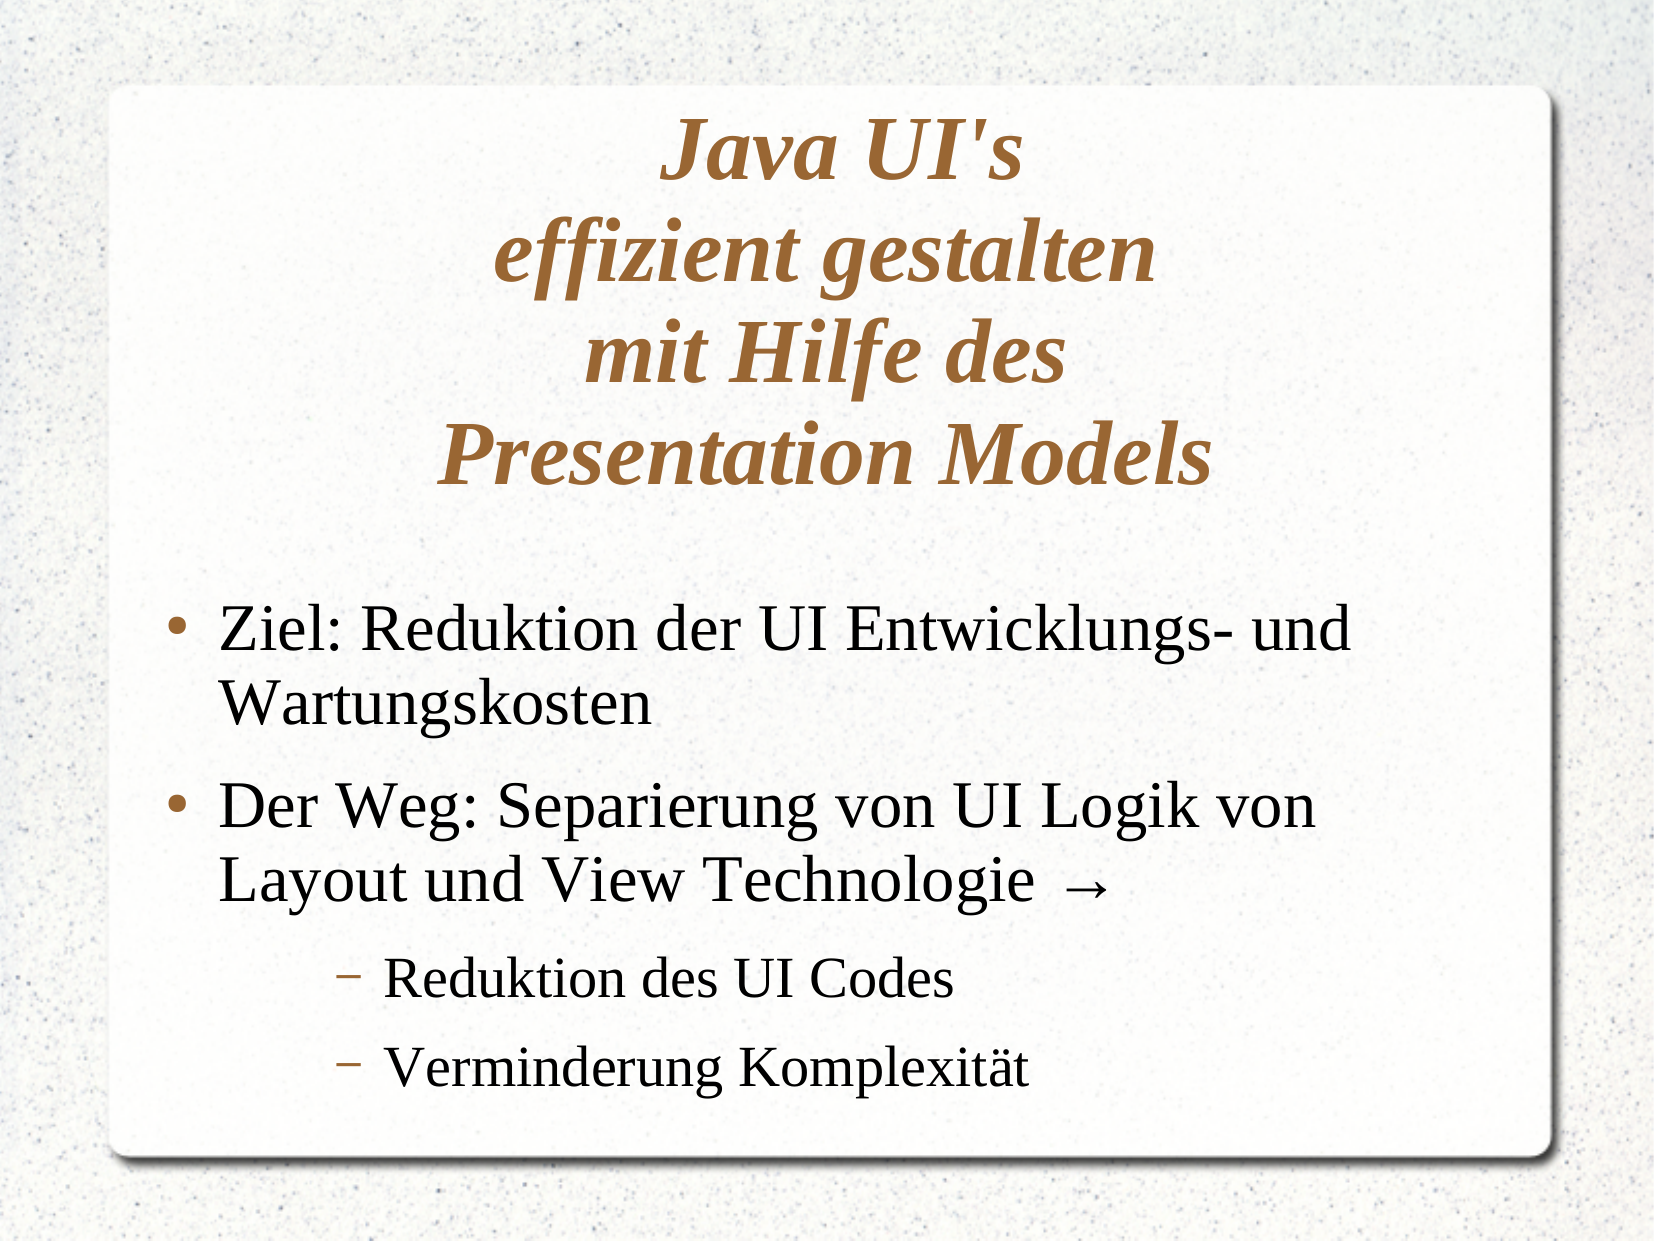

# Java UI's effizient gestalten mit Hilfe des Presentation Models
Ziel: Reduktion der UI Entwicklungs- und Wartungskosten
Der Weg: Separierung von UI Logik von Layout und View Technologie →
Reduktion des UI Codes
Verminderung Komplexität